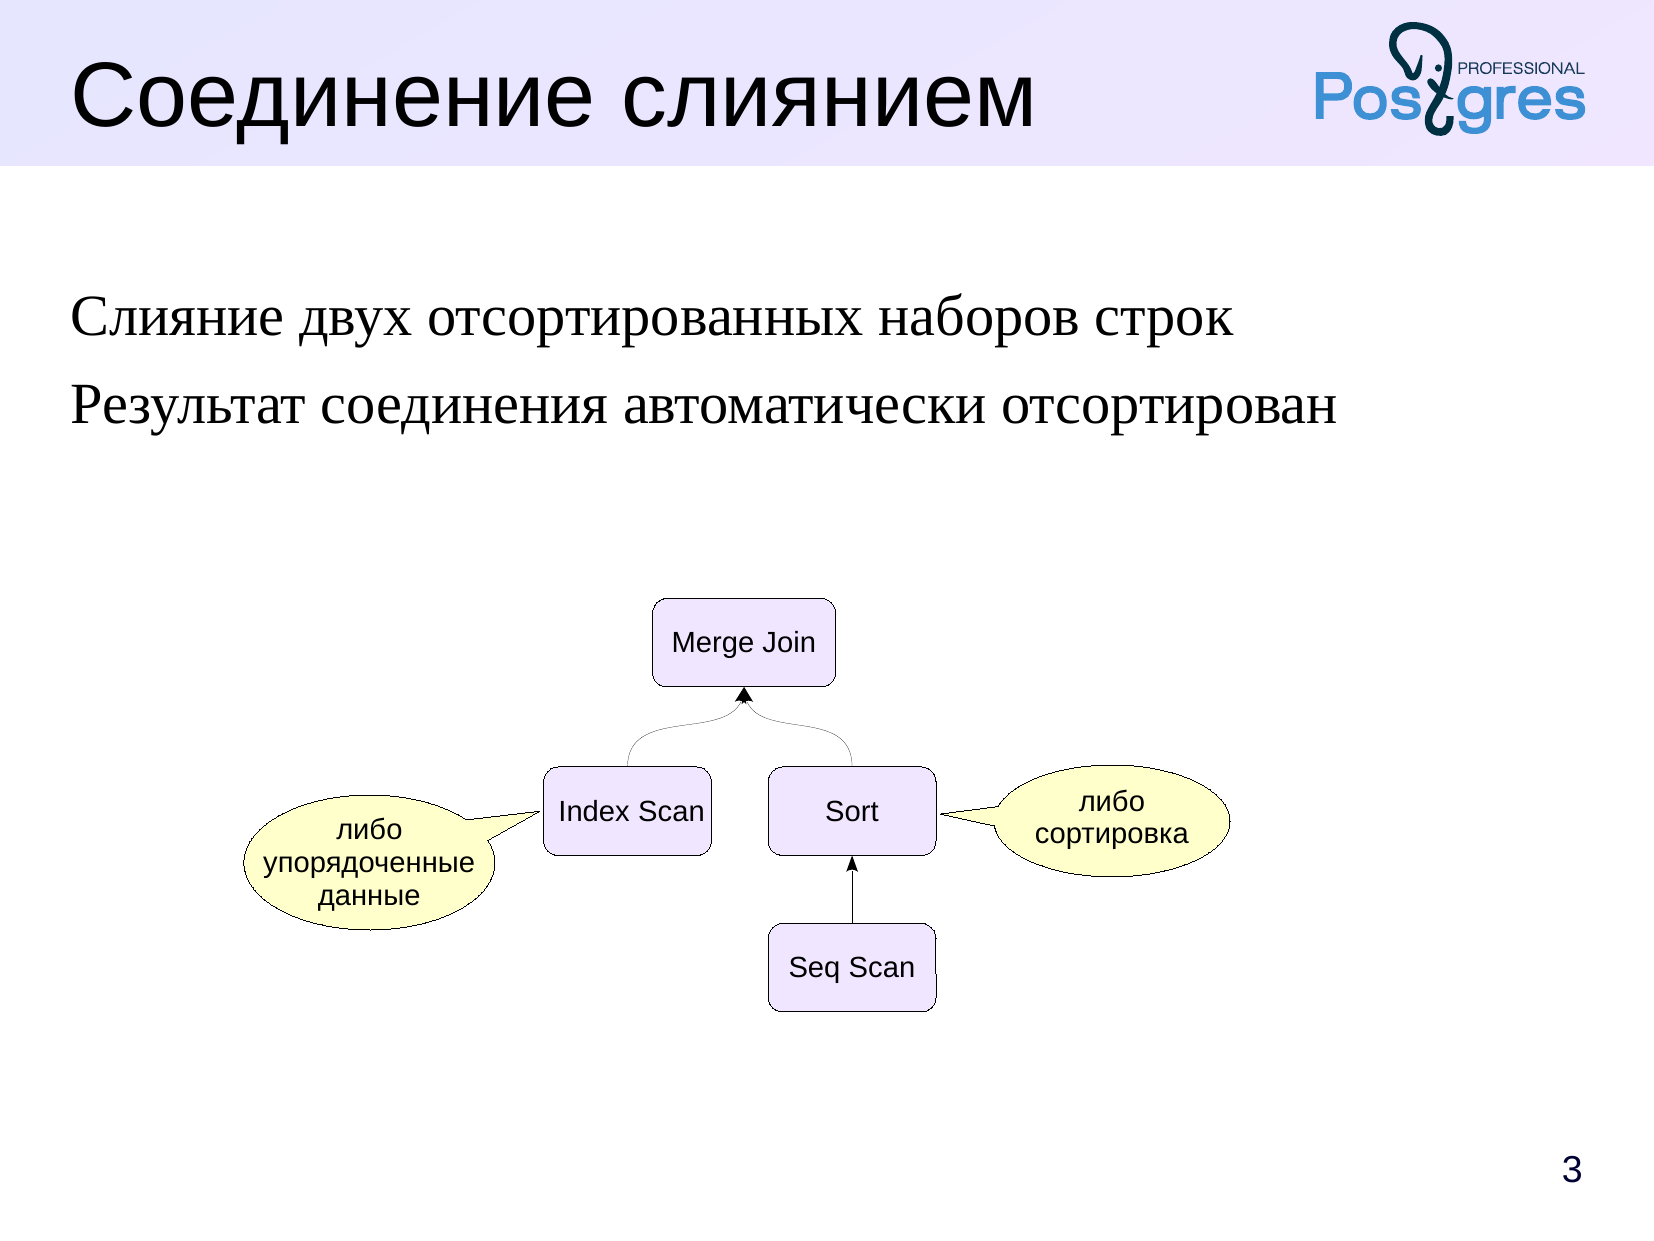

Соединение слиянием
# Слияние двух отсортированных наборов строк
Результат соединения автоматически отсортирован
Merge Join
либо
сортировка
 Index Scan
Sort
либо
упорядоченные
данные
Seq Scan